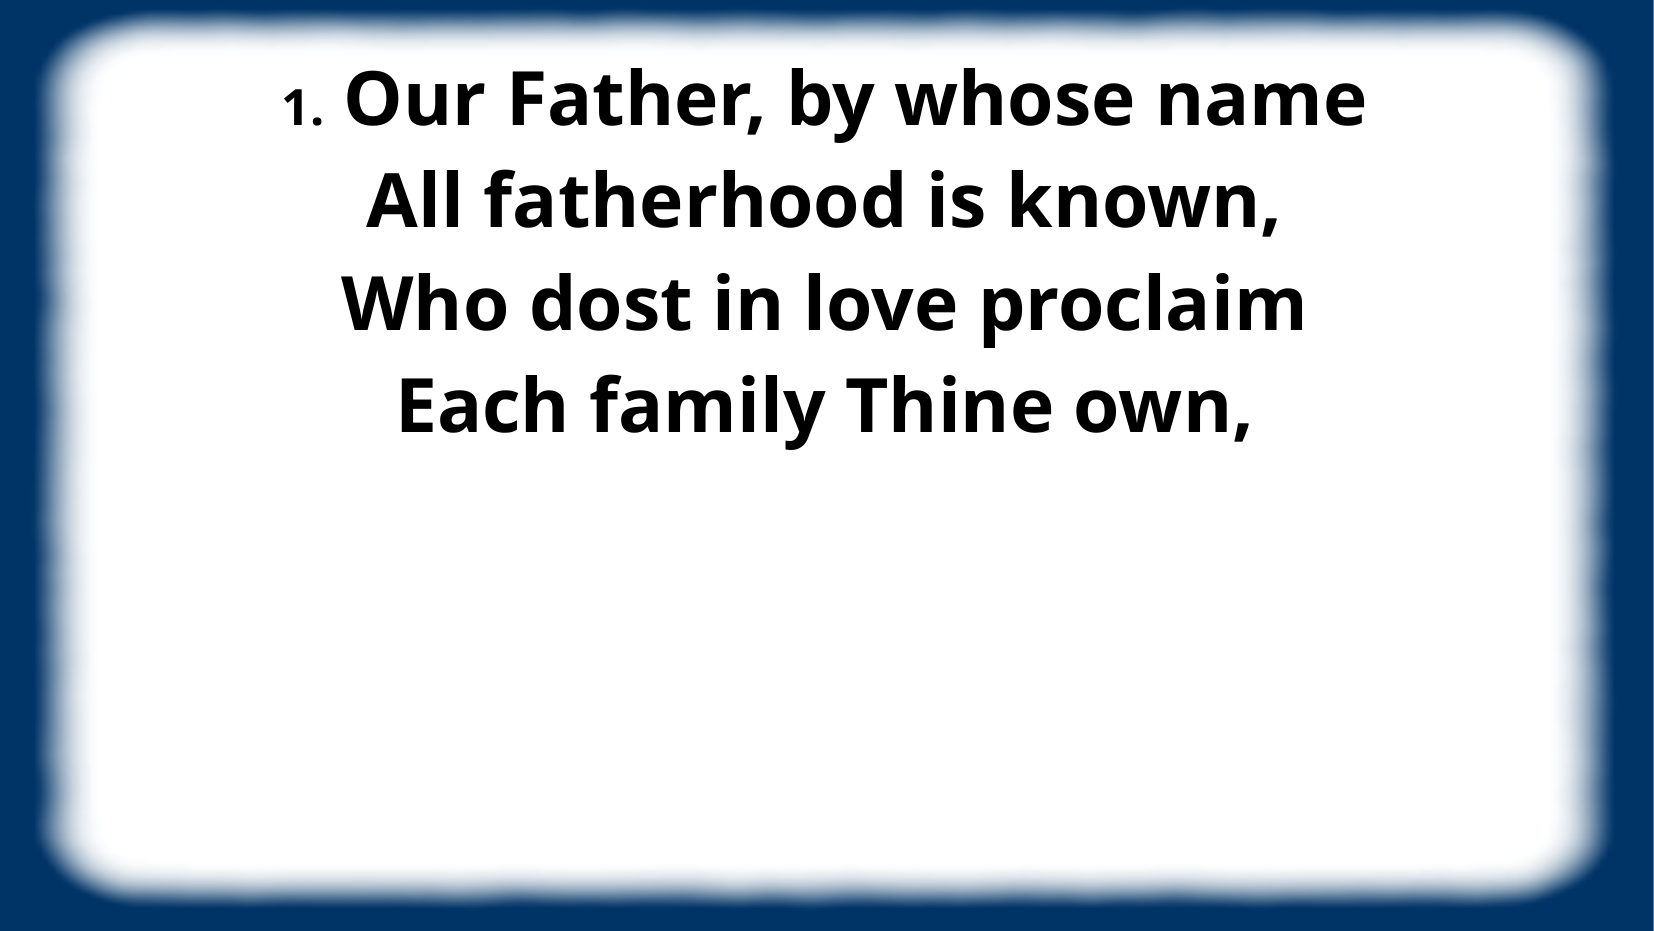

1. Our Father, by whose name
All fatherhood is known,
Who dost in love proclaim
Each family Thine own,